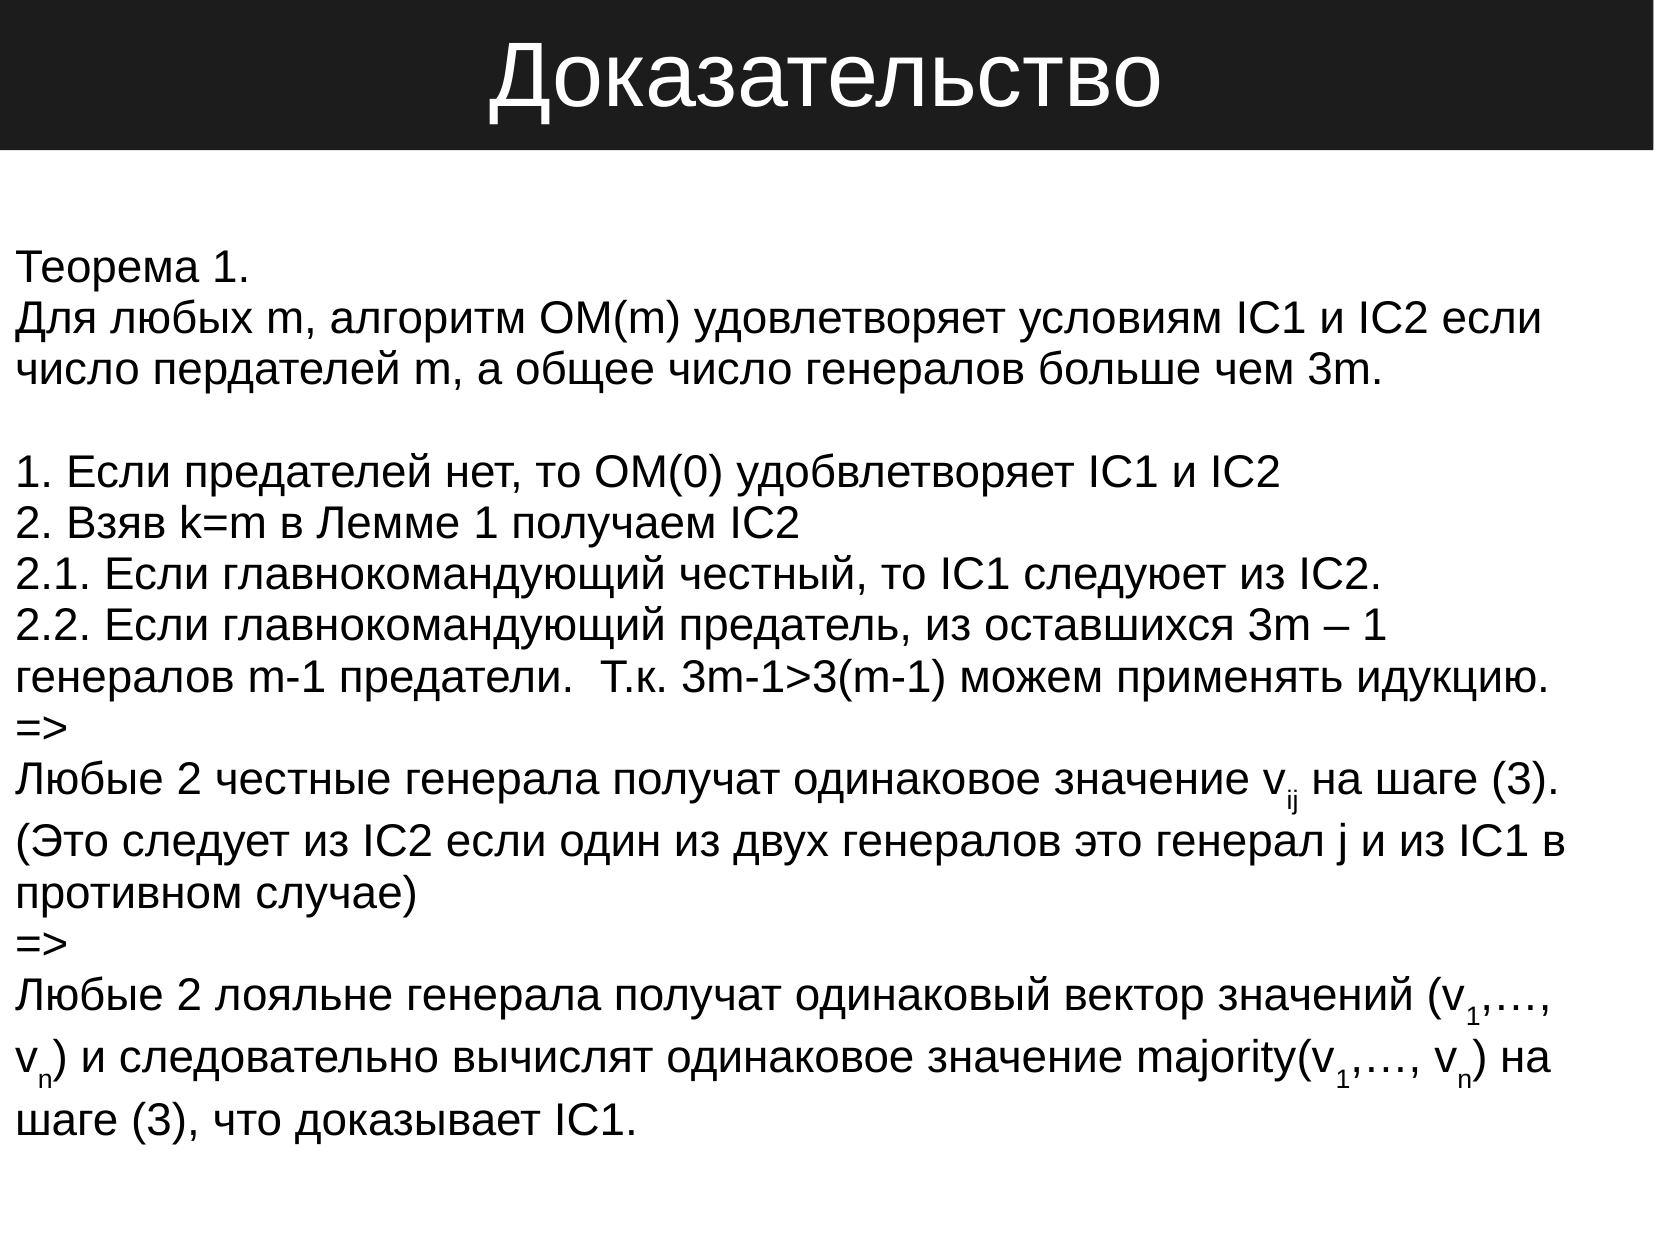

# Доказательство
Теорема 1.
Для любых m, алгоритм OM(m) удовлетворяет условиям IC1 и IC2 если число пердателей m, а общее число генералов больше чем 3m.
1. Если предателей нет, то OM(0) удобвлетворяет IC1 и IC2
2. Взяв k=m в Лемме 1 получаем IC2
2.1. Если главнокомандующий честный, то IC1 следуюет из IC2.
2.2. Если главнокомандующий предатель, из оставшихся 3m – 1 генералов m-1 предатели. Т.к. 3m-1>3(m-1) можем применять идукцию.
=>
Любые 2 честные генерала получат одинаковое значение vij на шаге (3). (Это следует из IC2 если один из двух генералов это генерал j и из IC1 в противном случае)
=>
Любые 2 лояльне генерала получат одинаковый вектор значений (v1,…, vn) и следовательно вычислят одинаковое значение majority(v1,…, vn) на шаге (3), что доказывает IC1.